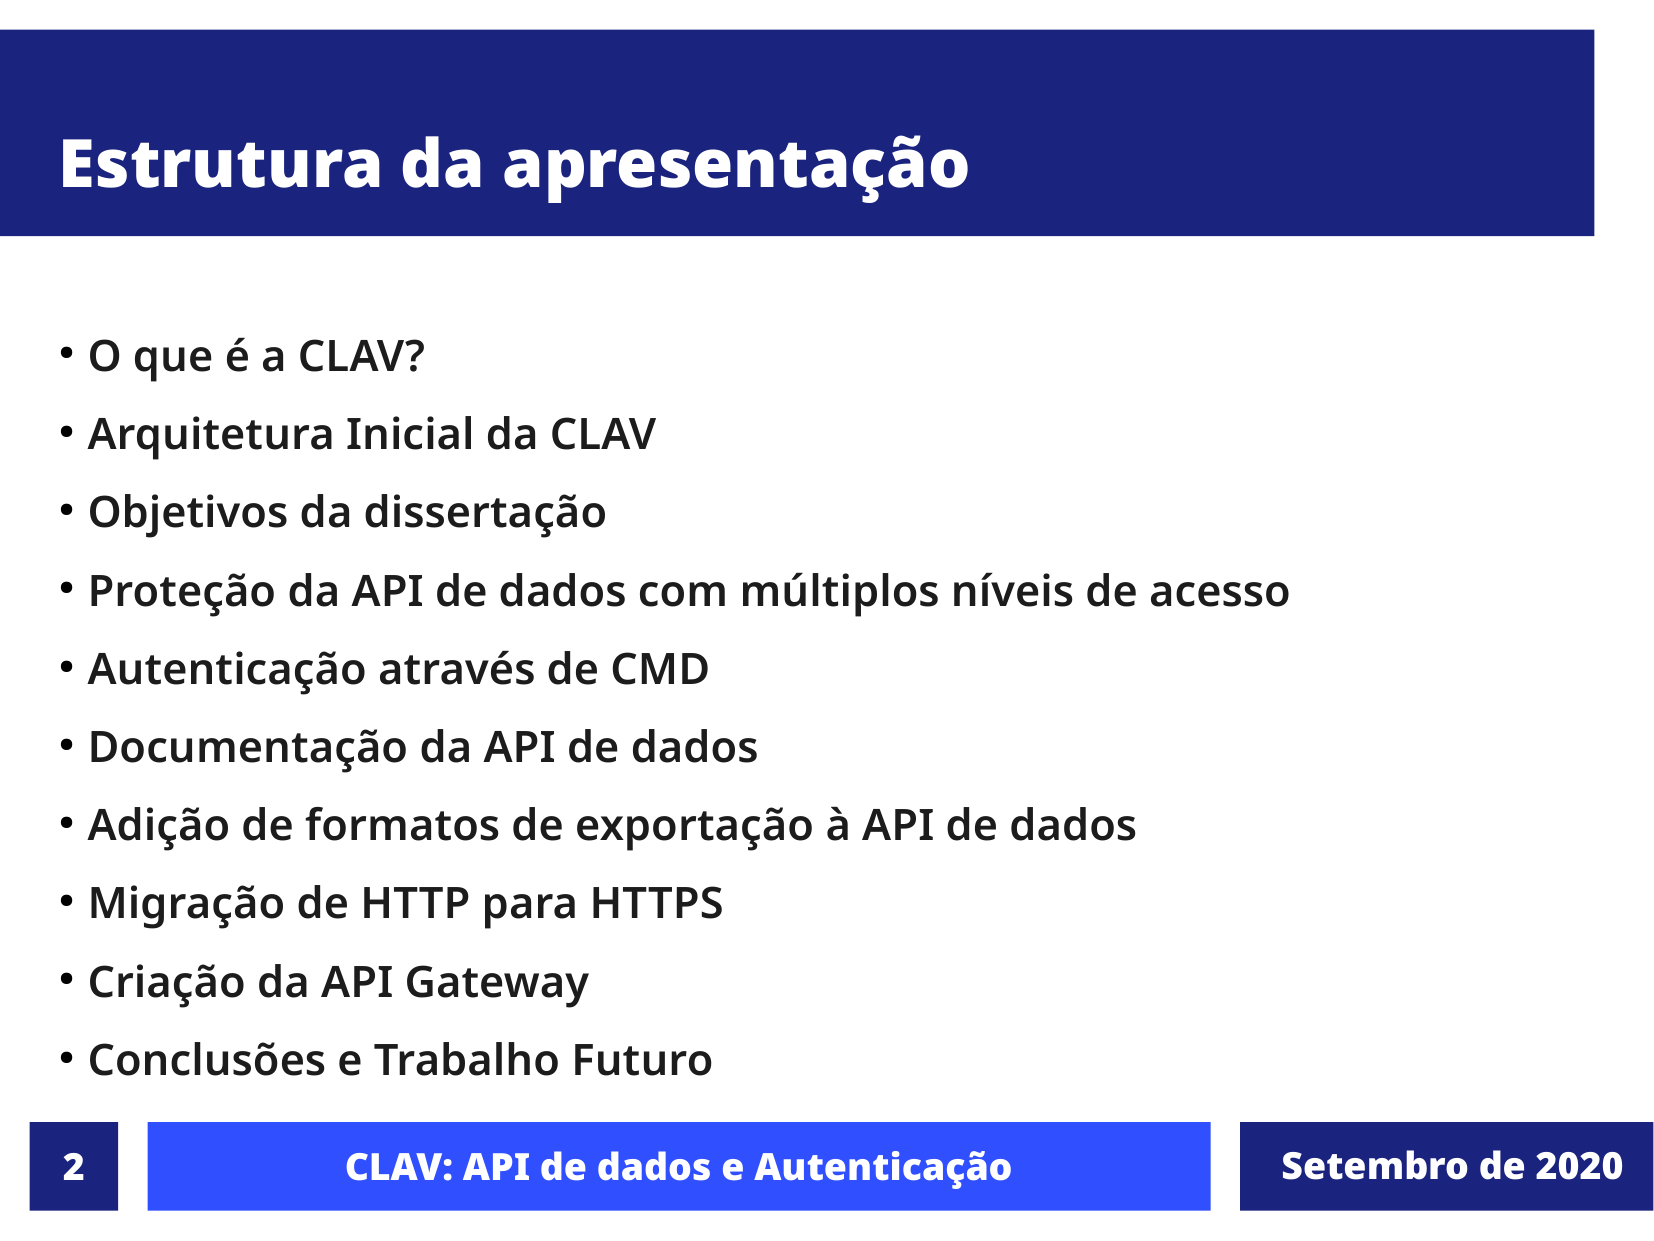

# Estrutura da apresentação
O que é a CLAV?
Arquitetura Inicial da CLAV
Objetivos da dissertação
Proteção da API de dados com múltiplos níveis de acesso
Autenticação através de CMD
Documentação da API de dados
Adição de formatos de exportação à API de dados
Migração de HTTP para HTTPS
Criação da API Gateway
Conclusões e Trabalho Futuro
2
CLAV: API de dados e Autenticação
Setembro de 2020